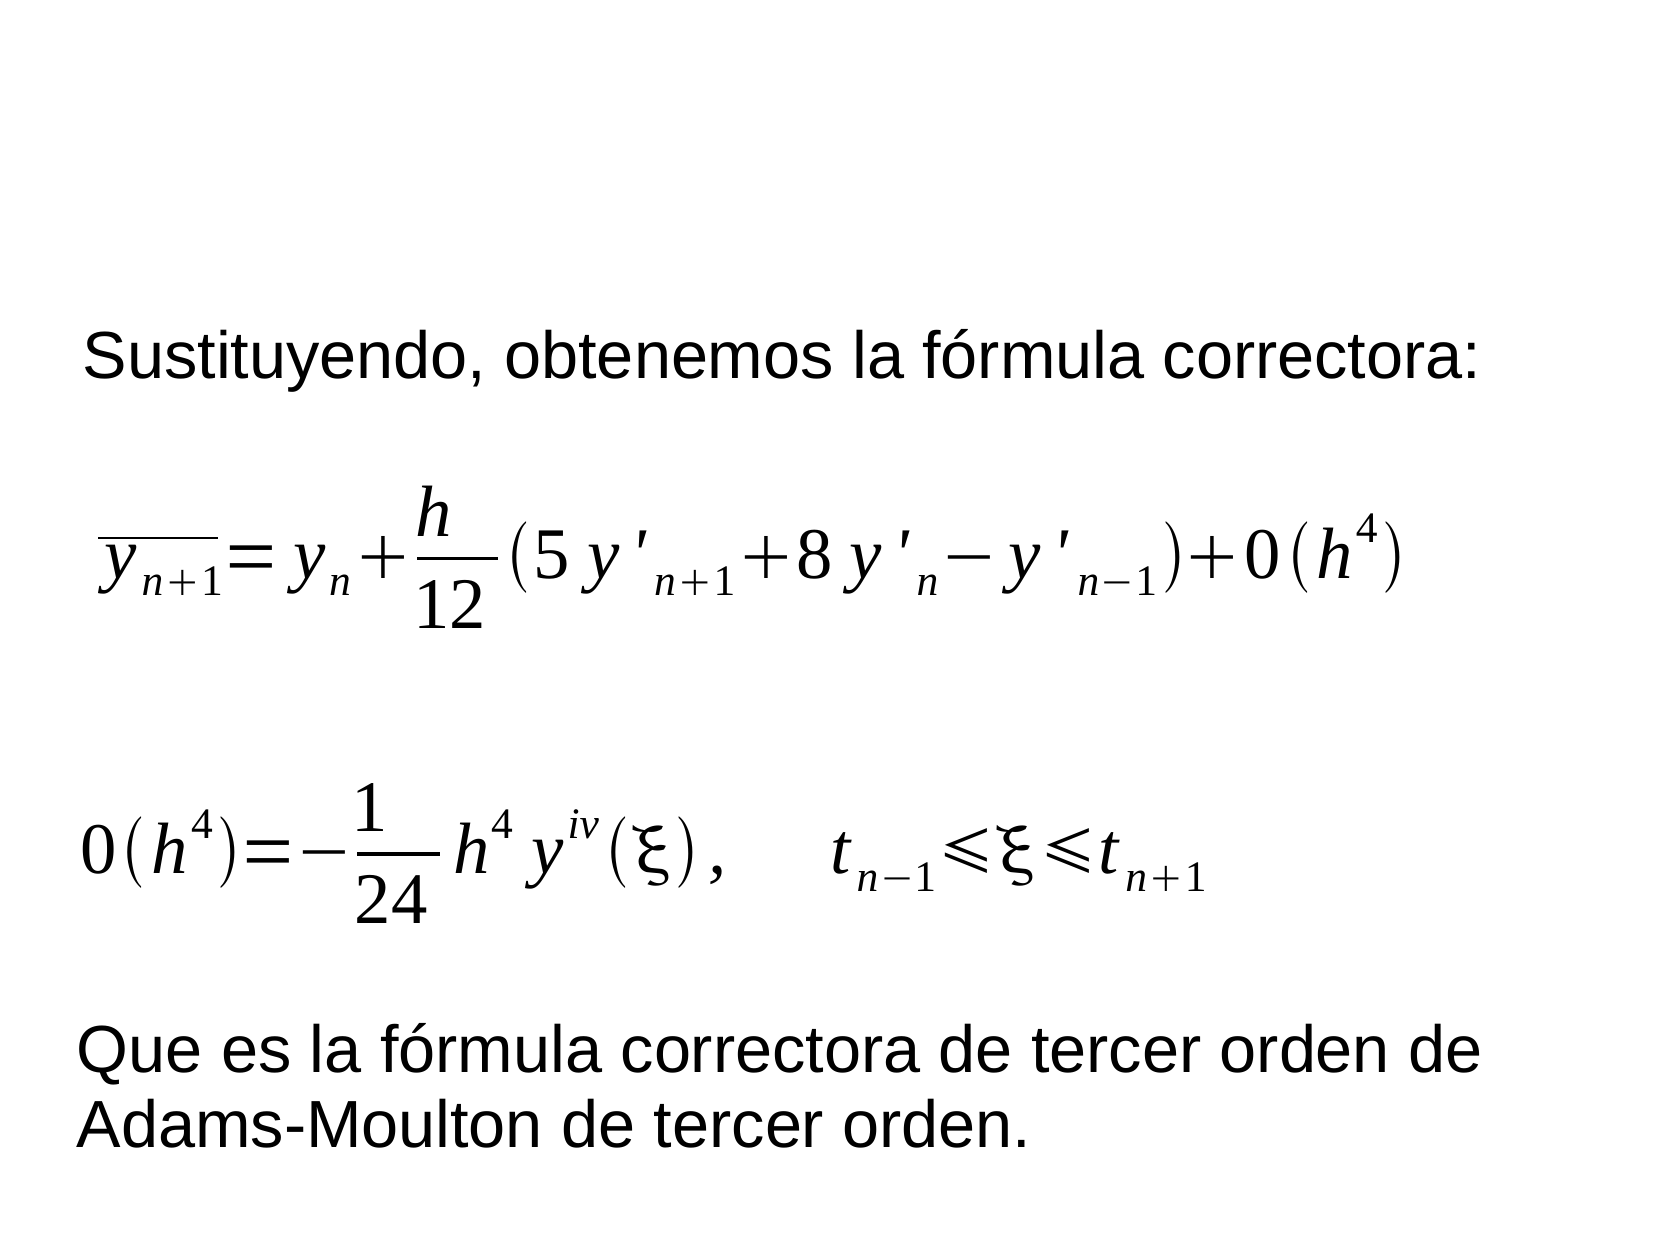

#
Sustituyendo, obtenemos la fórmula correctora:
Que es la fórmula correctora de tercer orden de Adams-Moulton de tercer orden.